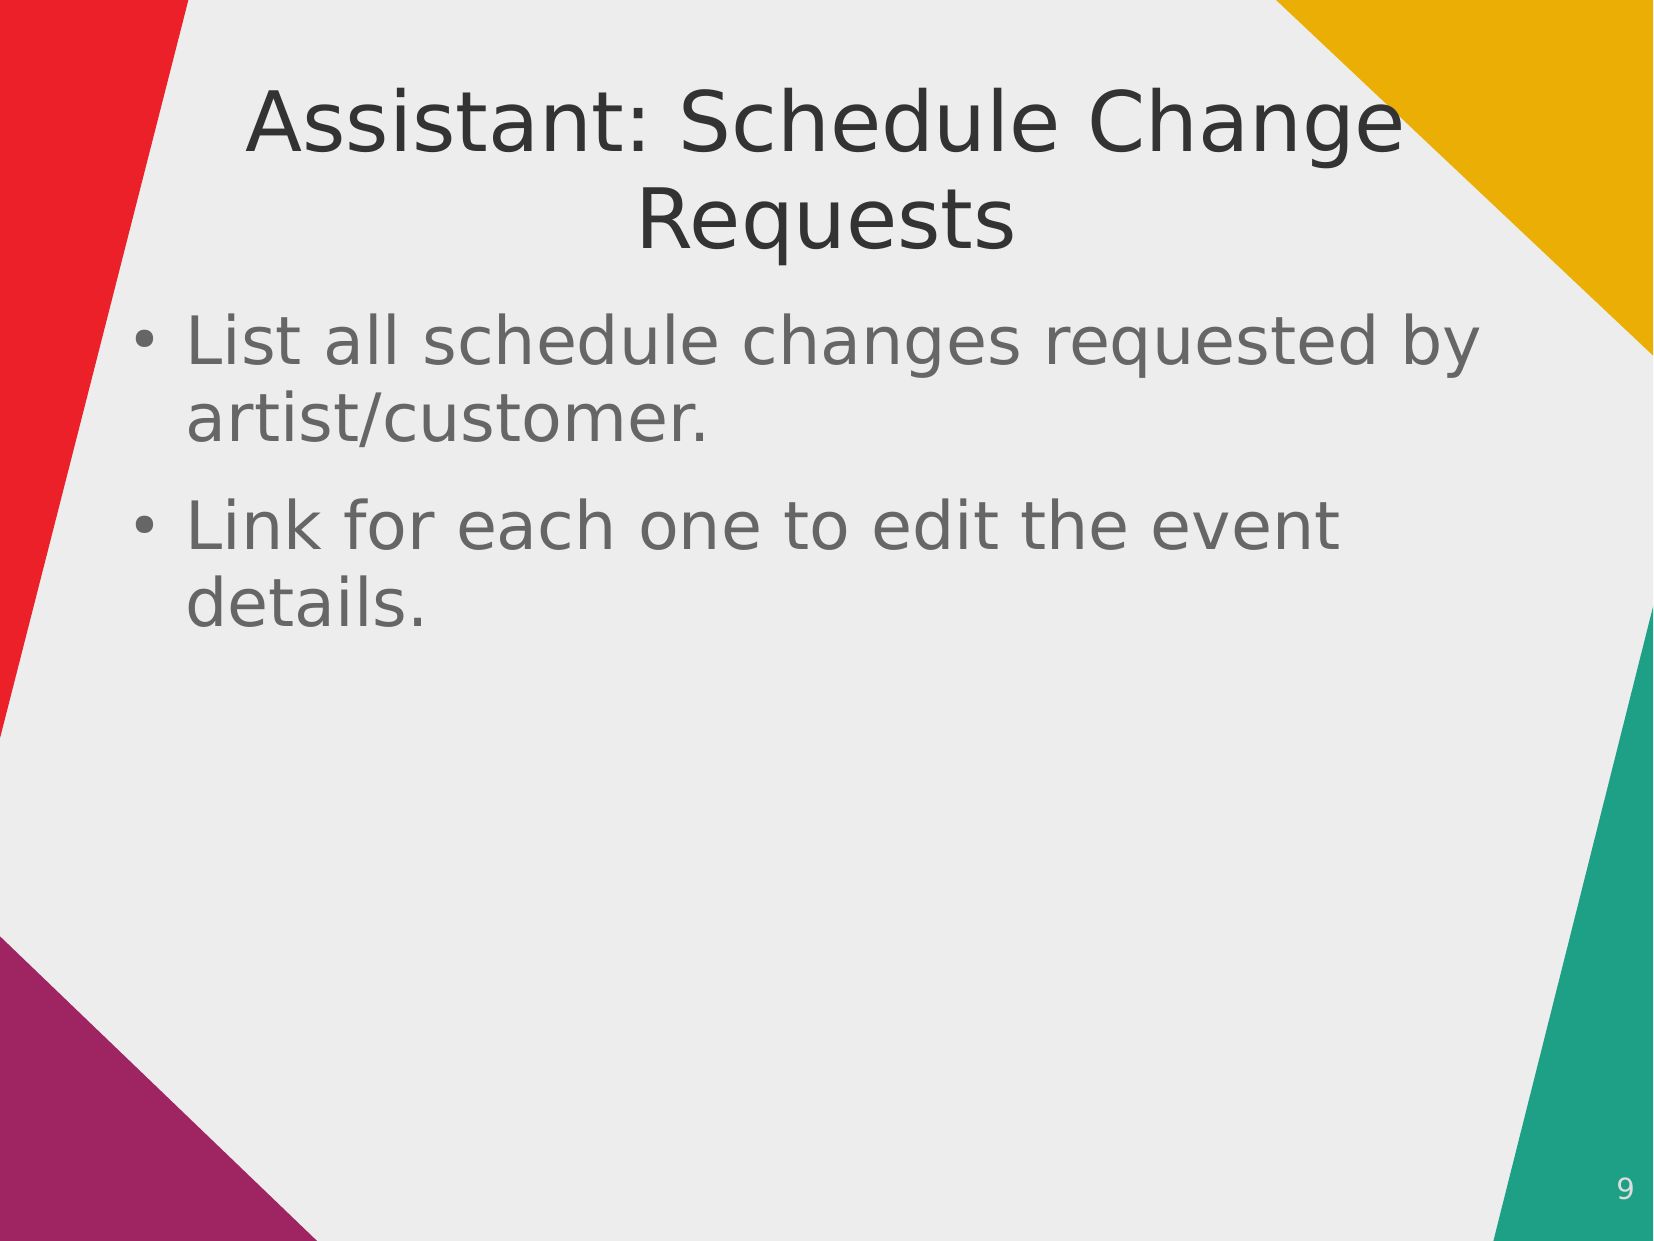

# Assistant: Schedule Change Requests
List all schedule changes requested by artist/customer.
Link for each one to edit the event details.
9